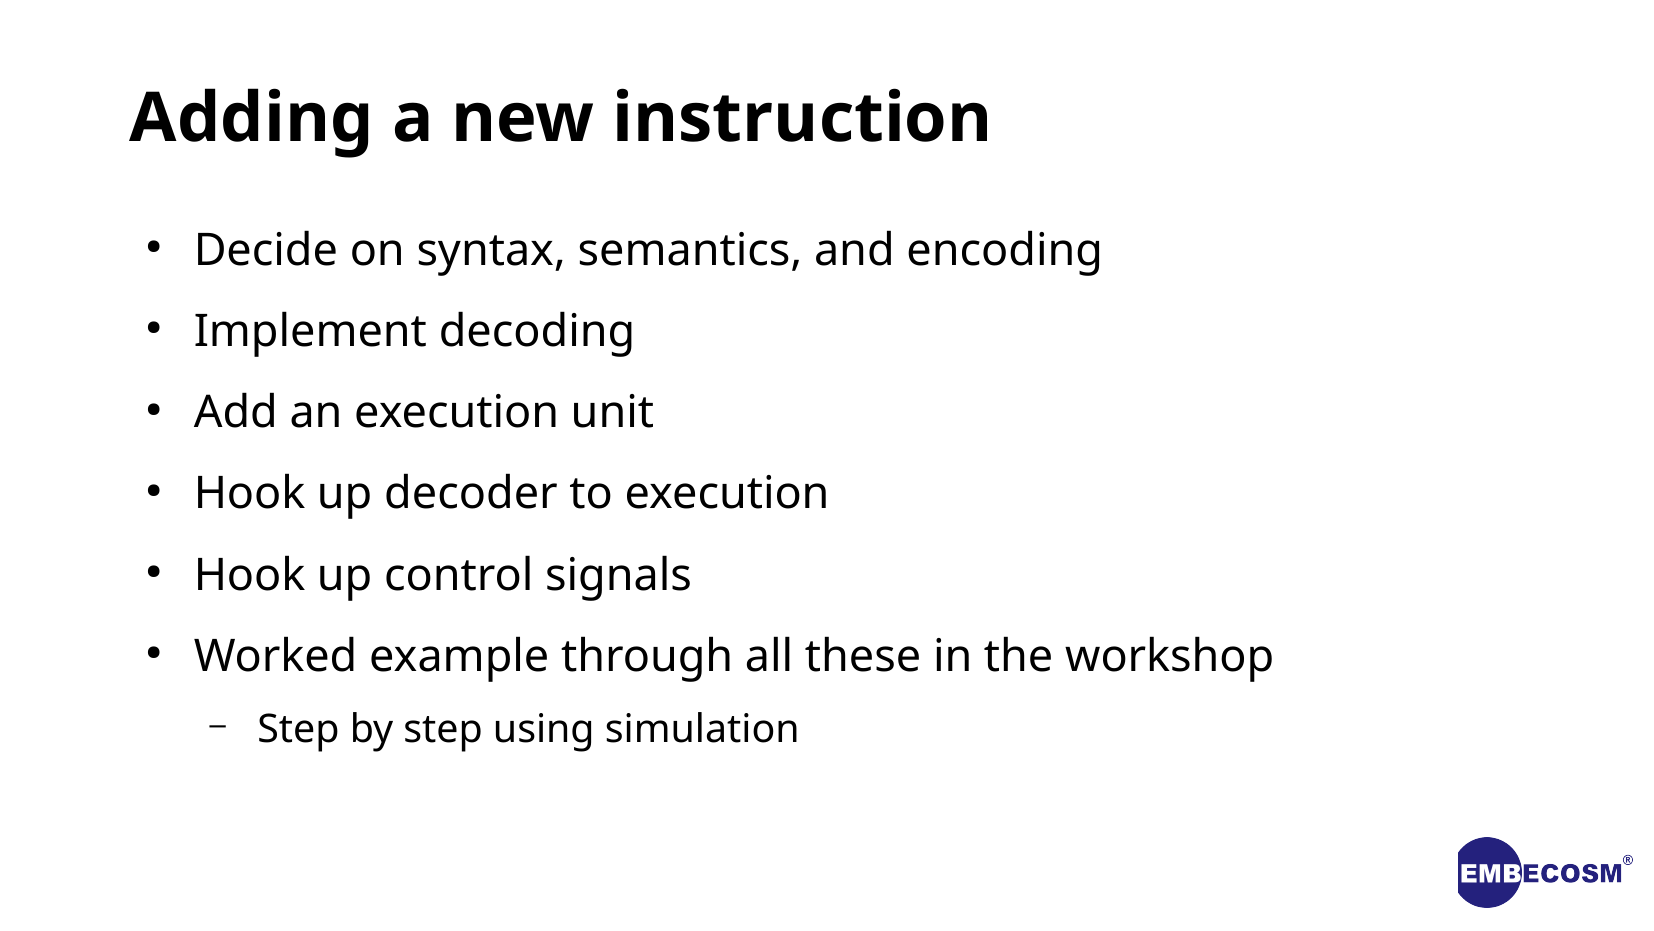

# Adding a new instruction
Decide on syntax, semantics, and encoding
Implement decoding
Add an execution unit
Hook up decoder to execution
Hook up control signals
Worked example through all these in the workshop
Step by step using simulation